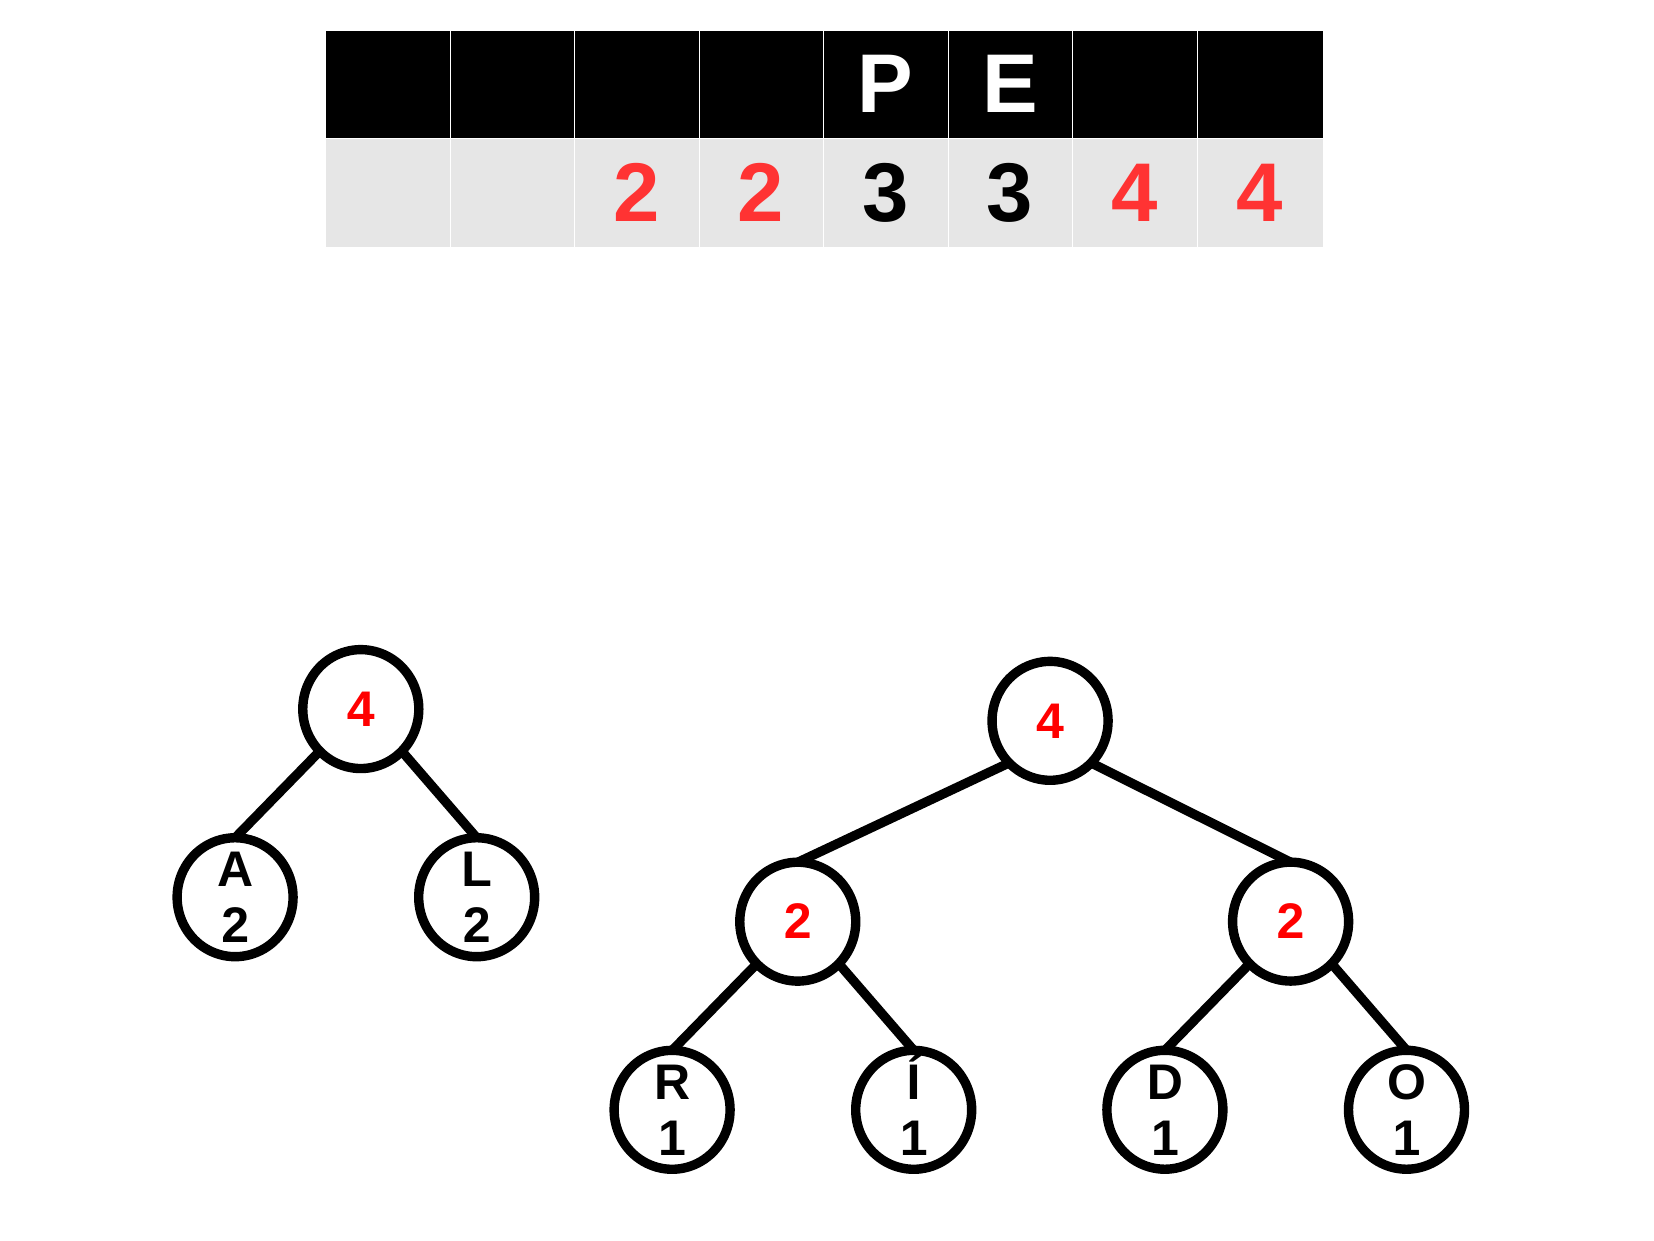

| | | | | P | E | | |
| --- | --- | --- | --- | --- | --- | --- | --- |
| | | 2 | 2 | 3 | 3 | 4 | 4 |
#
4
4
A
2
L
2
2
2
D
1
O
1
R
1
Í
1